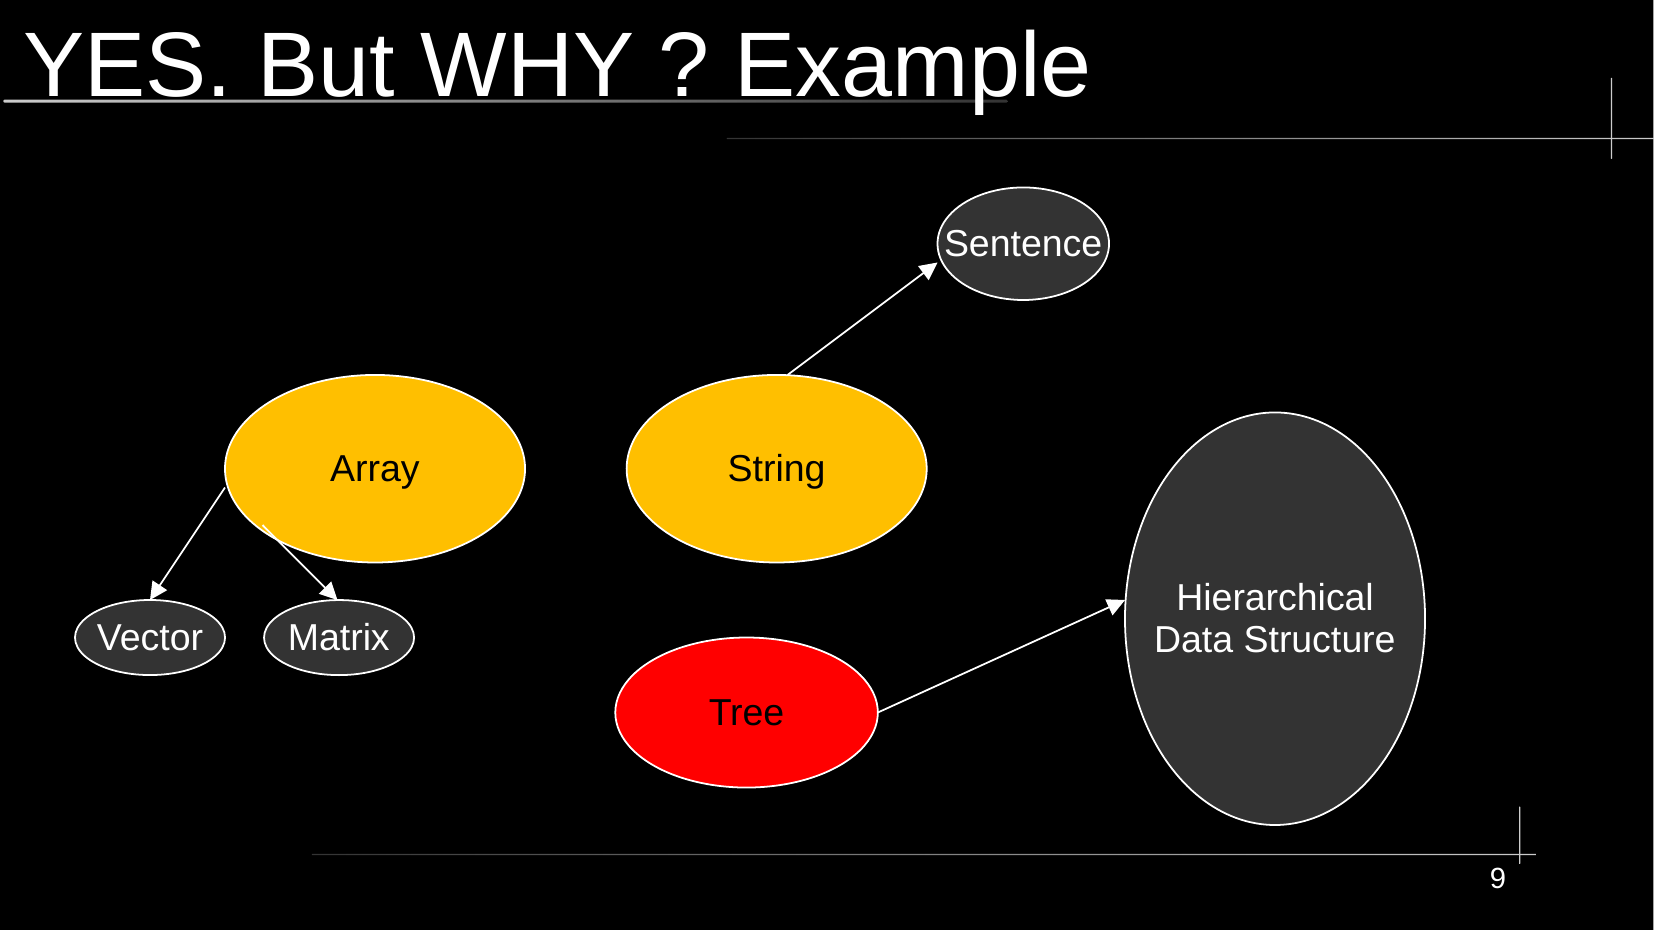

# YES. But WHY ? Example
Sentence
Array
String
Hierarchical
Data Structure
Vector
Matrix
Tree
9